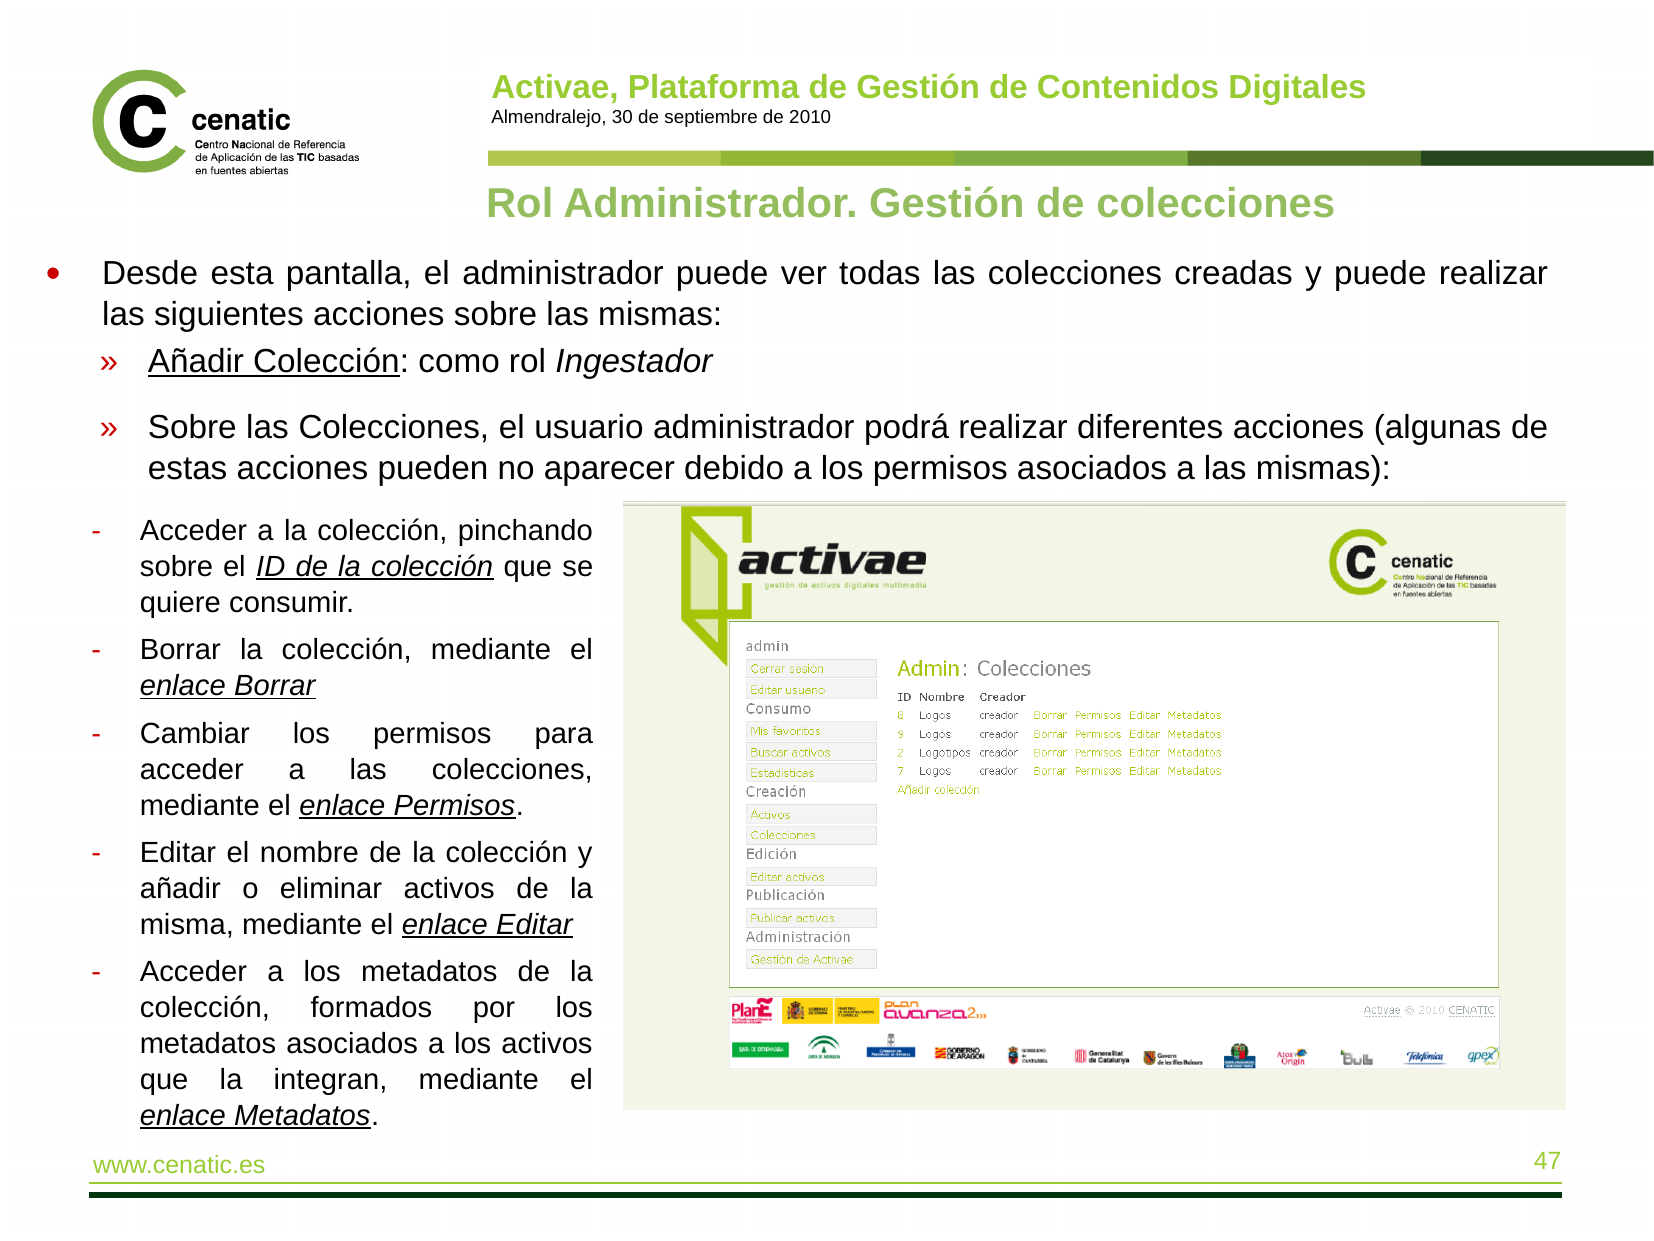

# Rol Administrador. Gestión de colecciones
Desde esta pantalla, el administrador puede ver todas las colecciones creadas y puede realizar las siguientes acciones sobre las mismas:
Añadir Colección: como rol Ingestador
Sobre las Colecciones, el usuario administrador podrá realizar diferentes acciones (algunas de estas acciones pueden no aparecer debido a los permisos asociados a las mismas):
Acceder a la colección, pinchando sobre el ID de la colección que se quiere consumir.
Borrar la colección, mediante el enlace Borrar
Cambiar los permisos para acceder a las colecciones, mediante el enlace Permisos.
Editar el nombre de la colección y añadir o eliminar activos de la misma, mediante el enlace Editar
Acceder a los metadatos de la colección, formados por los metadatos asociados a los activos que la integran, mediante el enlace Metadatos.
47
www.cenatic.es